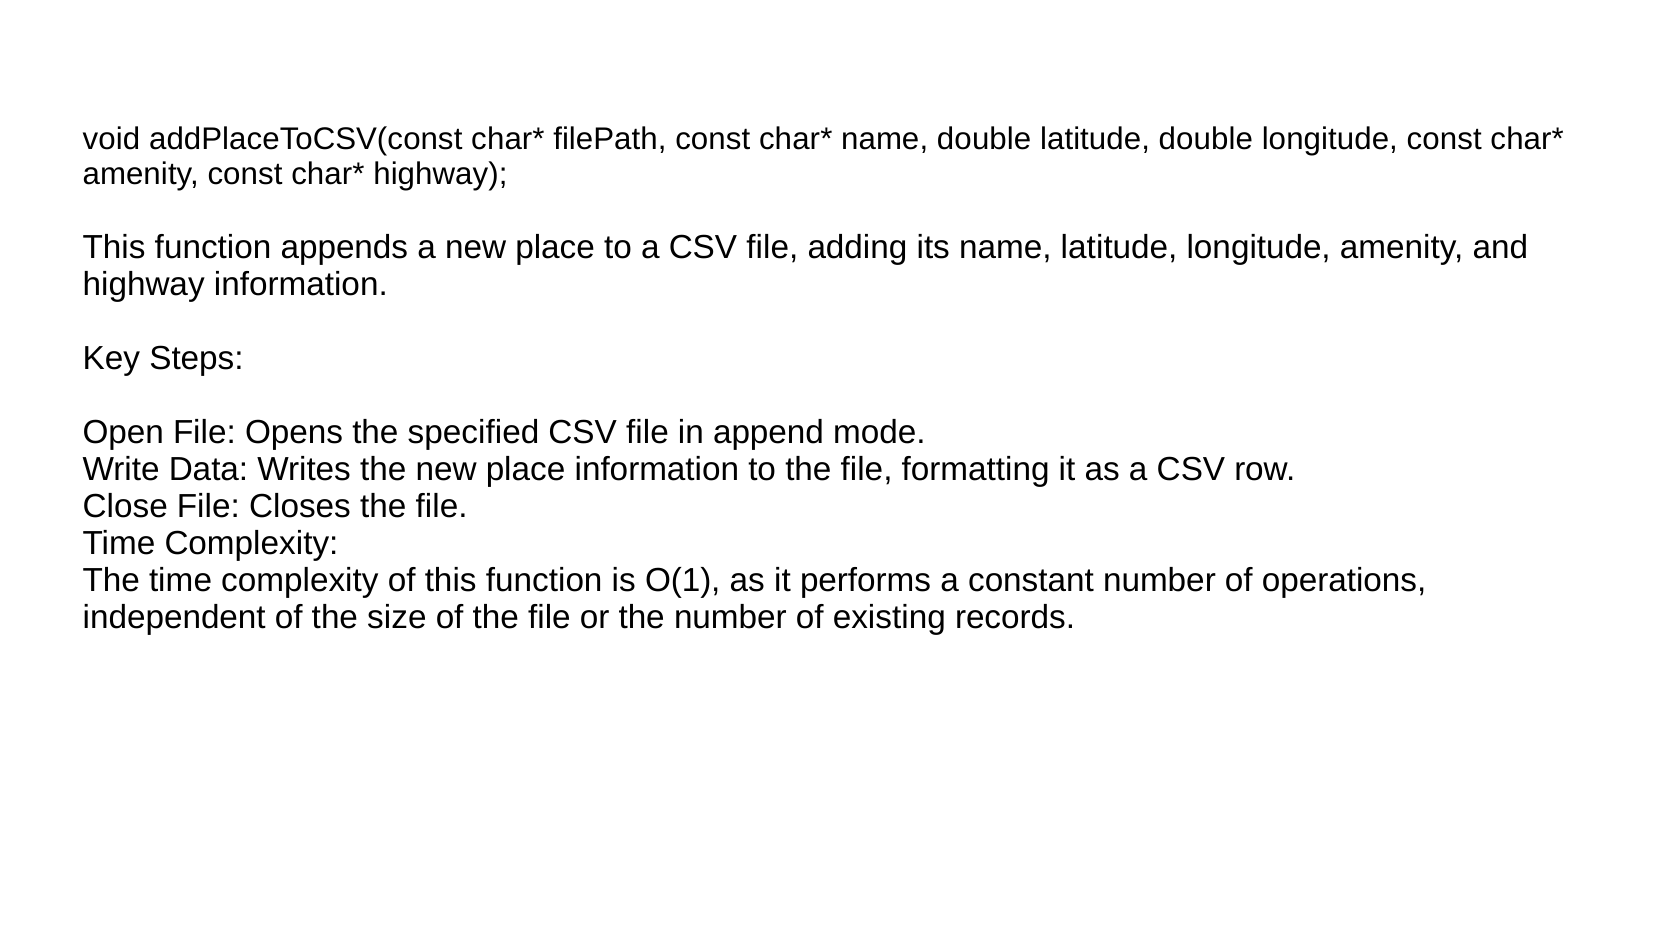

# void addPlaceToCSV(const char* filePath, const char* name, double latitude, double longitude, const char* amenity, const char* highway);
This function appends a new place to a CSV file, adding its name, latitude, longitude, amenity, and highway information.
Key Steps:
Open File: Opens the specified CSV file in append mode.
Write Data: Writes the new place information to the file, formatting it as a CSV row.
Close File: Closes the file.
Time Complexity:
The time complexity of this function is O(1), as it performs a constant number of operations, independent of the size of the file or the number of existing records.